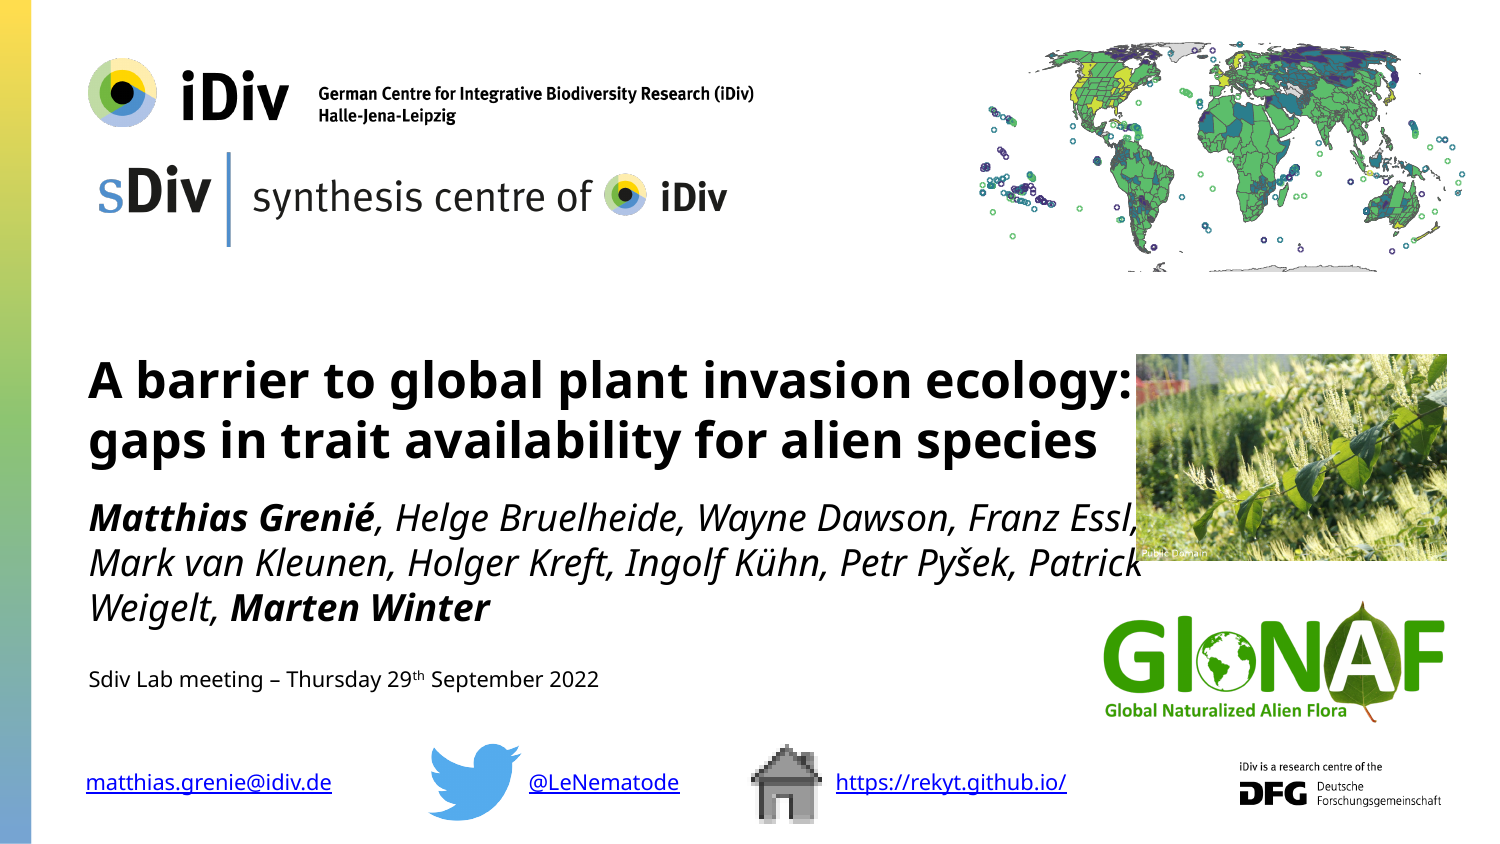

A barrier to global plant invasion ecology: gaps in trait availability for alien species
Matthias Grenié, Helge Bruelheide, Wayne Dawson, Franz Essl, Mark van Kleunen, Holger Kreft, Ingolf Kühn, Petr Pyšek, Patrick Weigelt, Marten Winter
Sdiv Lab meeting – Thursday 29th September 2022
https://rekyt.github.io/
@LeNematode
matthias.grenie@idiv.de